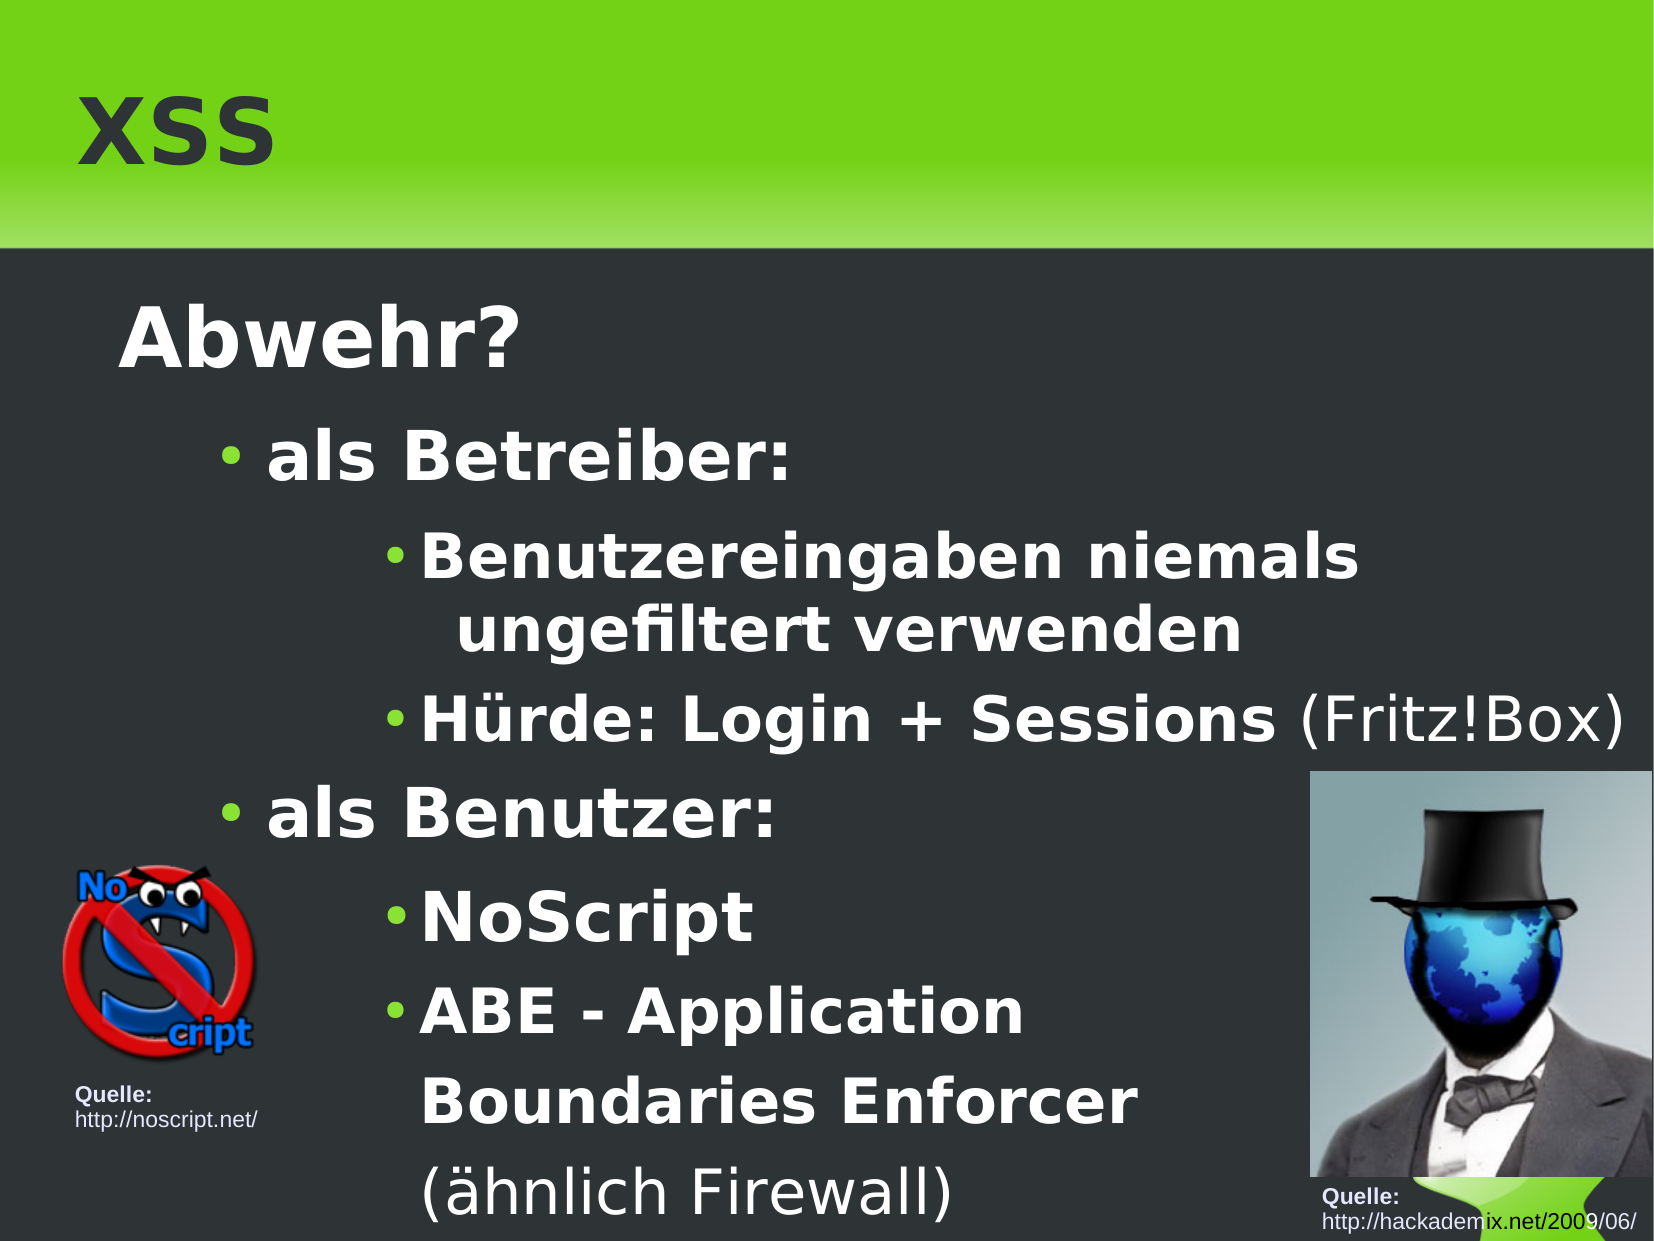

# XSS
Abwehr?
als Betreiber:
Benutzereingaben niemals ungefiltert verwenden
Hürde: Login + Sessions (Fritz!Box)
als Benutzer:
NoScript
ABE - Application
Boundaries Enforcer
(ähnlich Firewall)
Quelle:
http://noscript.net/
Quelle:
http://hackademix.net/2009/06/